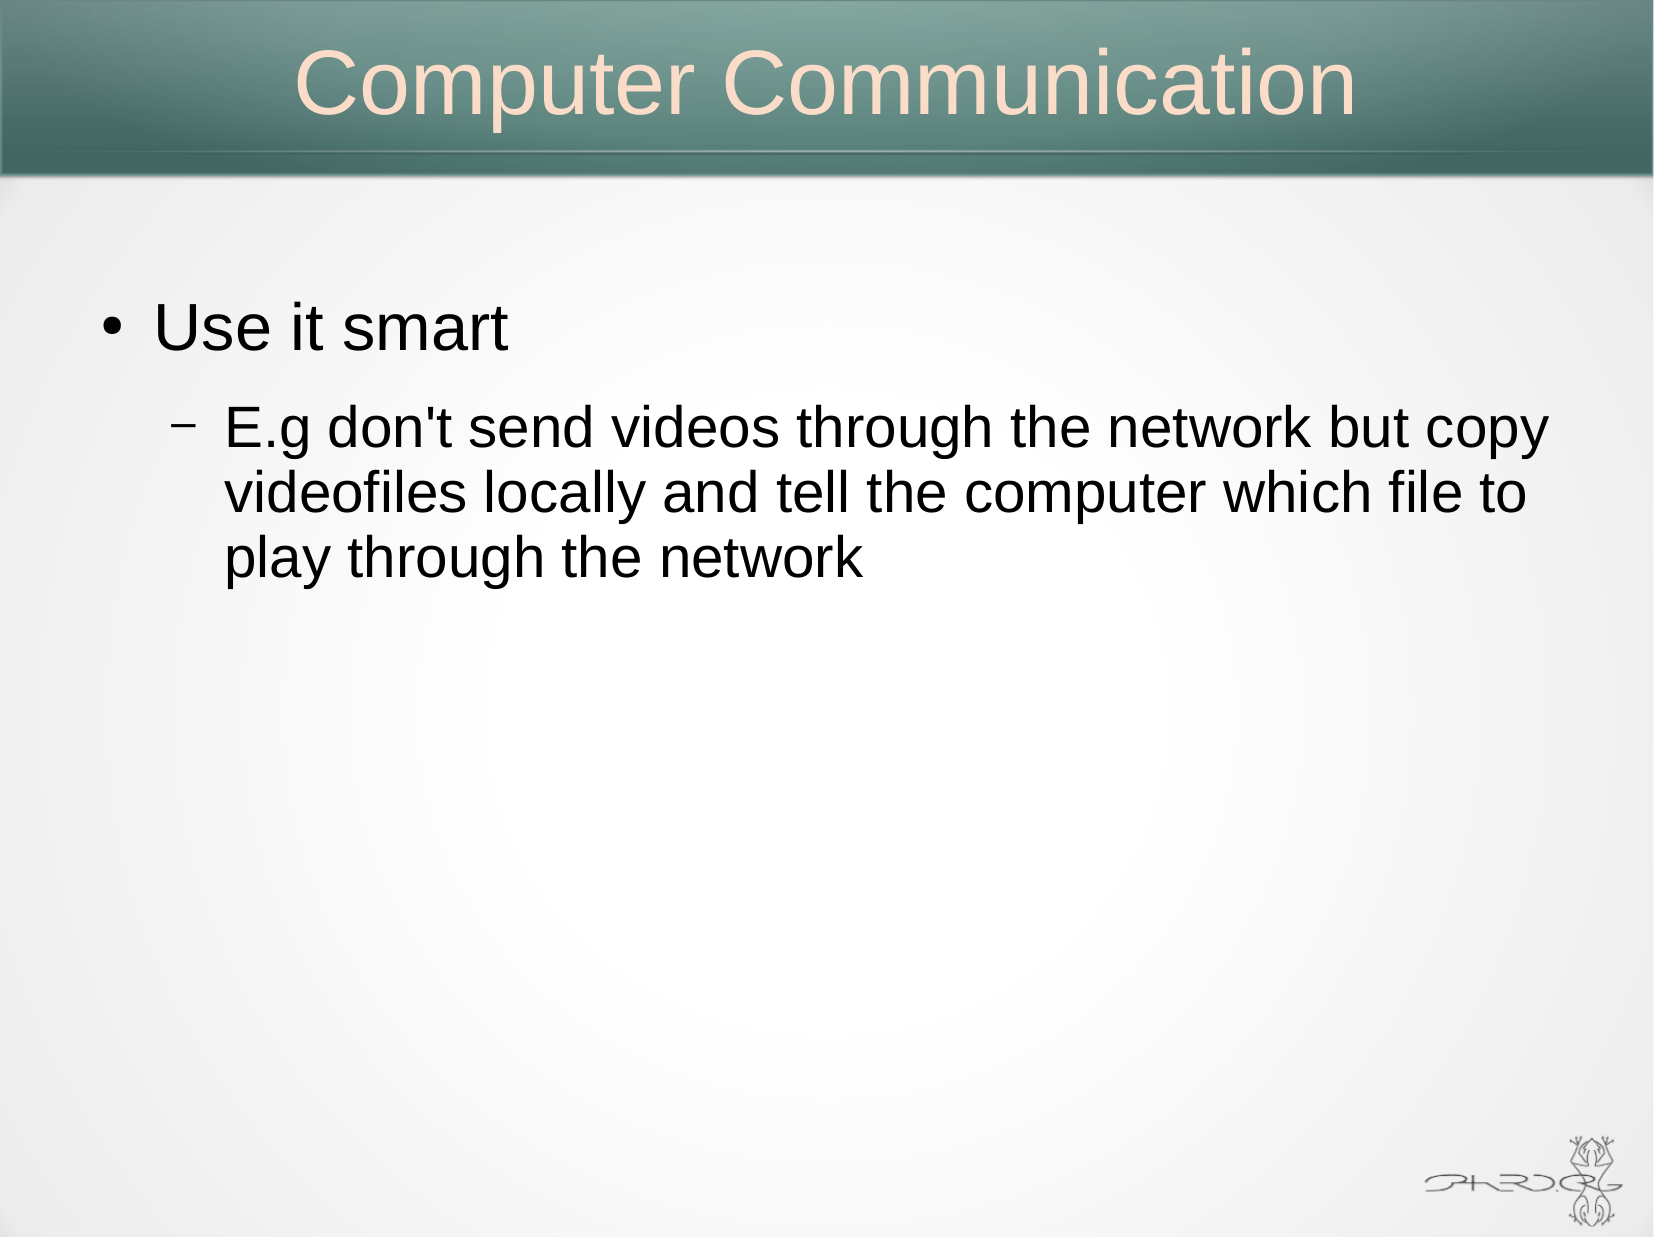

# Computer Communication
Use it smart
E.g don't send videos through the network but copy videofiles locally and tell the computer which file to play through the network